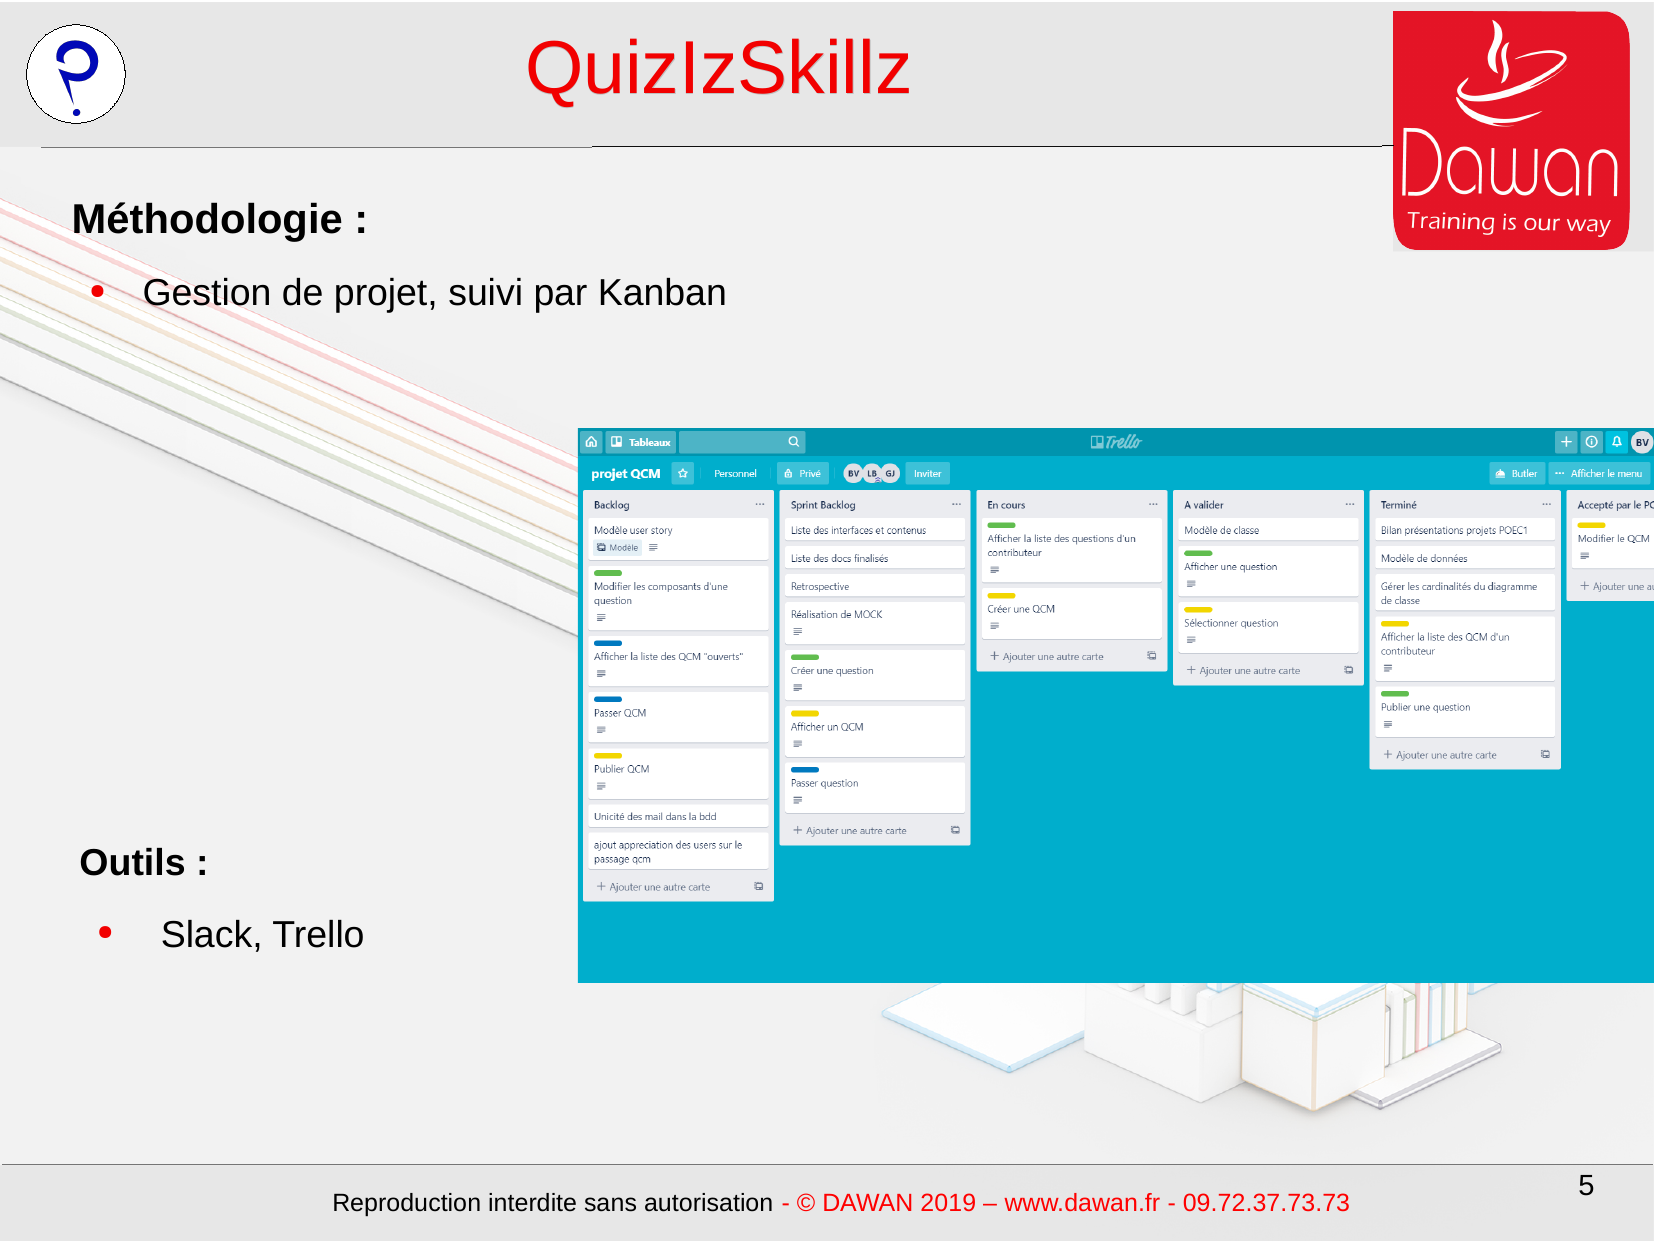

# QuizIzSkillz
Méthodologie :
Gestion de projet, suivi par Kanban
Outils :
 Slack, Trello
5